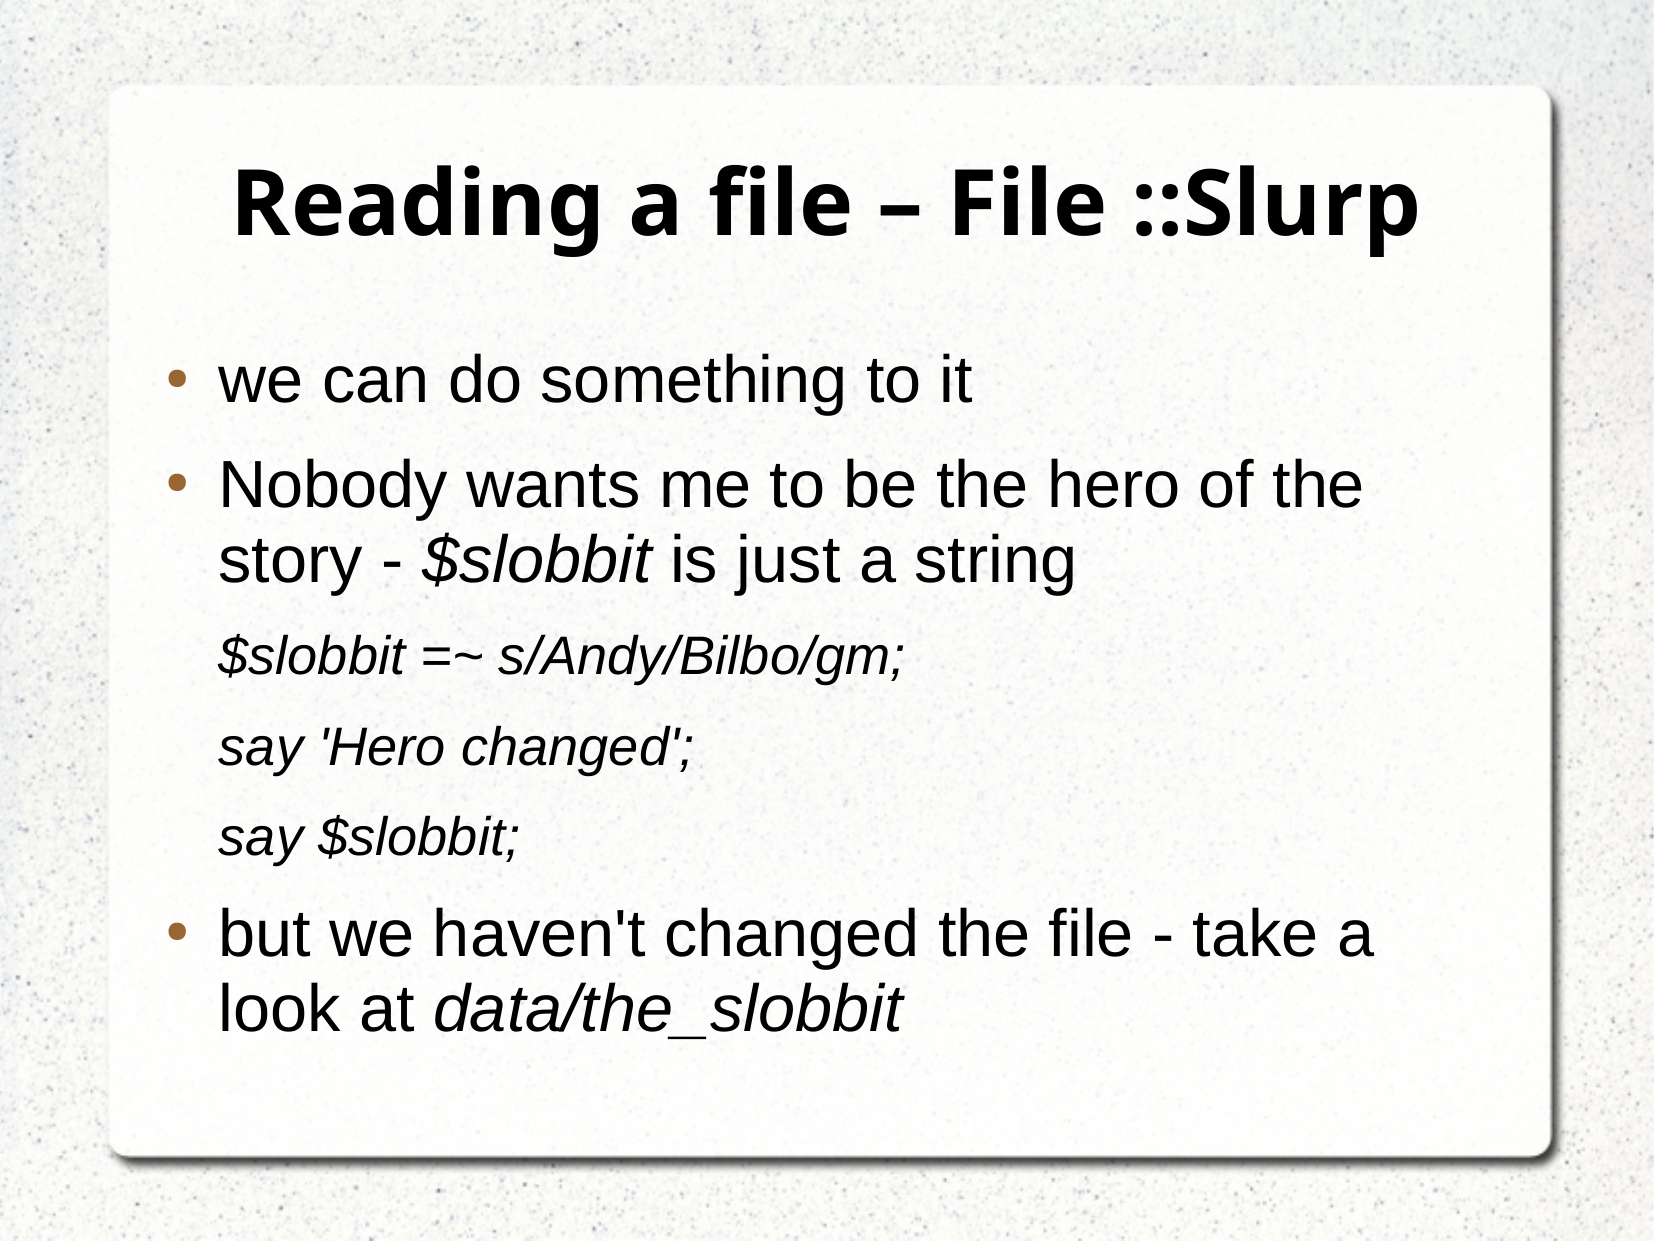

# Reading a file – File ::Slurp
we can do something to it
Nobody wants me to be the hero of the story - $slobbit is just a string
$slobbit =~ s/Andy/Bilbo/gm;
say 'Hero changed';
say $slobbit;
but we haven't changed the file - take a look at data/the_slobbit